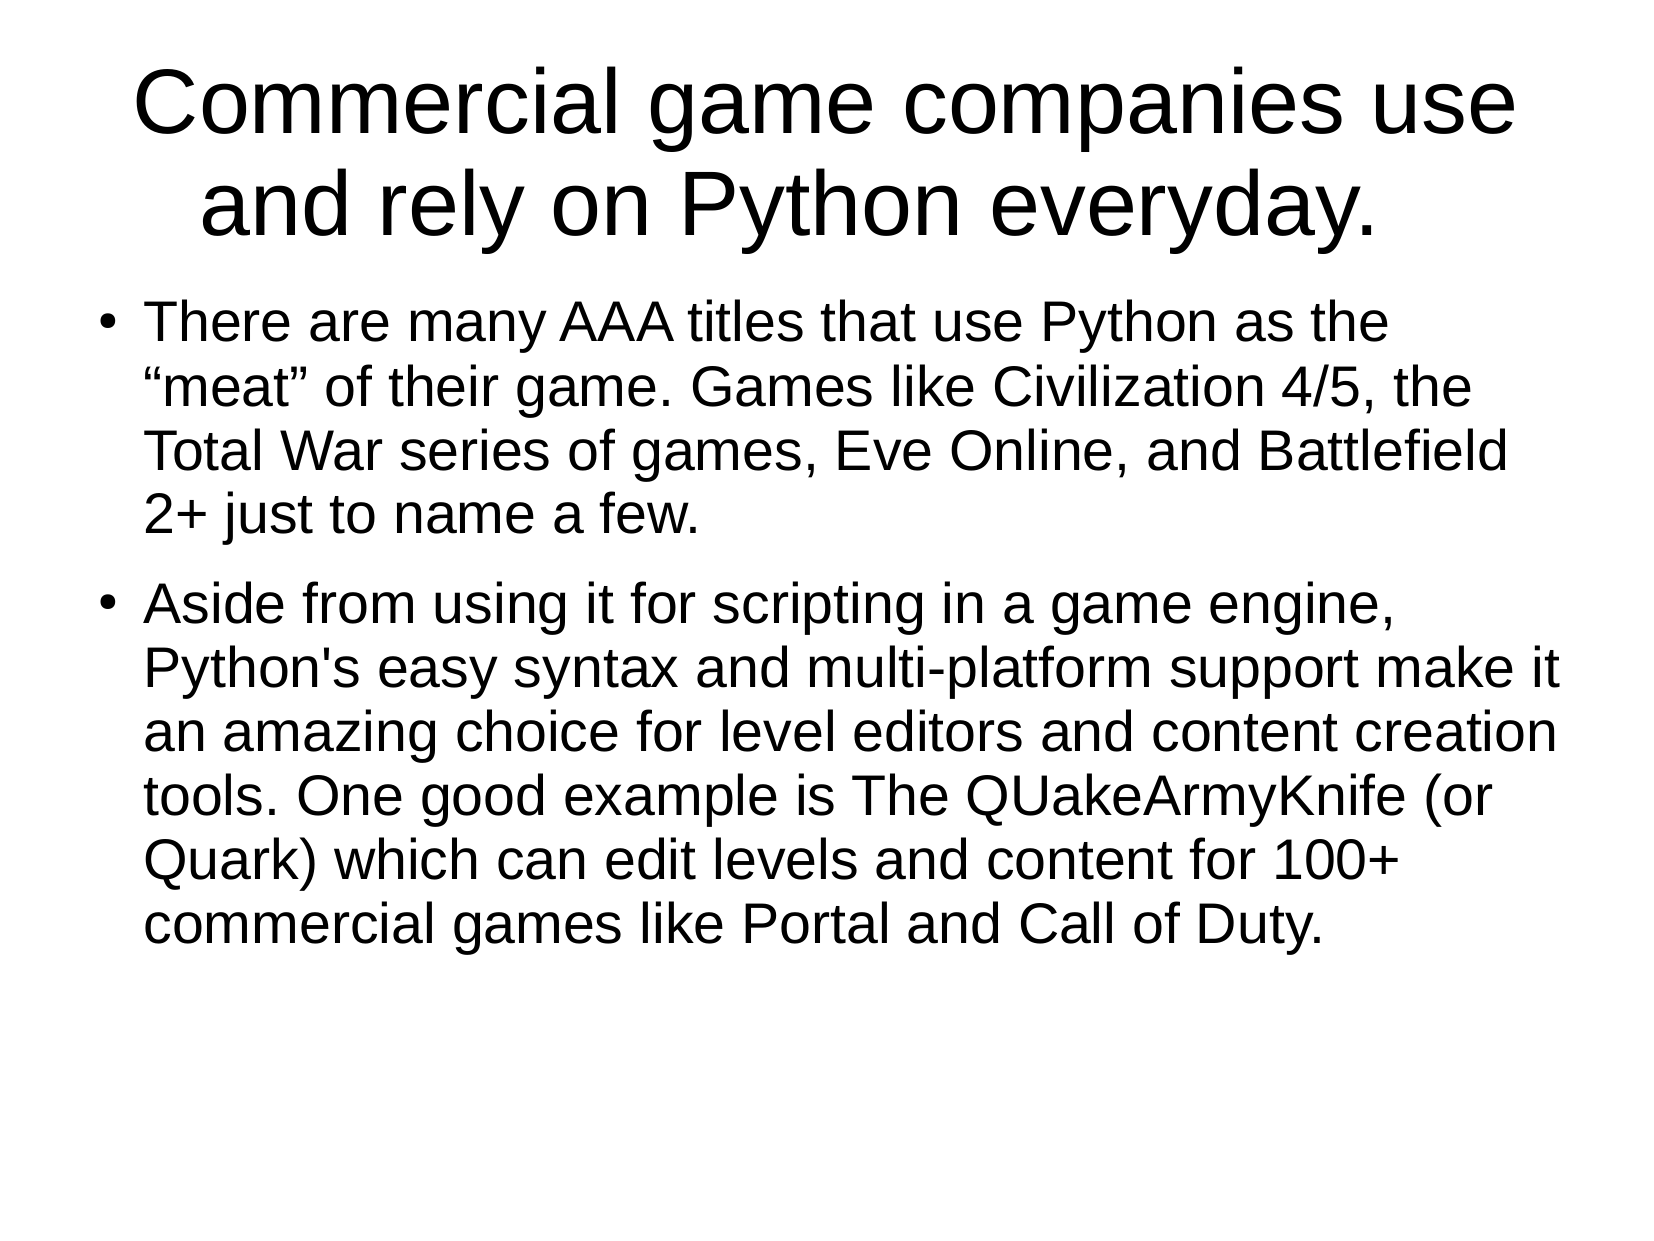

# Commercial game companies use and rely on Python everyday.
There are many AAA titles that use Python as the “meat” of their game. Games like Civilization 4/5, the Total War series of games, Eve Online, and Battlefield 2+ just to name a few.
Aside from using it for scripting in a game engine, Python's easy syntax and multi-platform support make it an amazing choice for level editors and content creation tools. One good example is The QUakeArmyKnife (or Quark) which can edit levels and content for 100+ commercial games like Portal and Call of Duty.